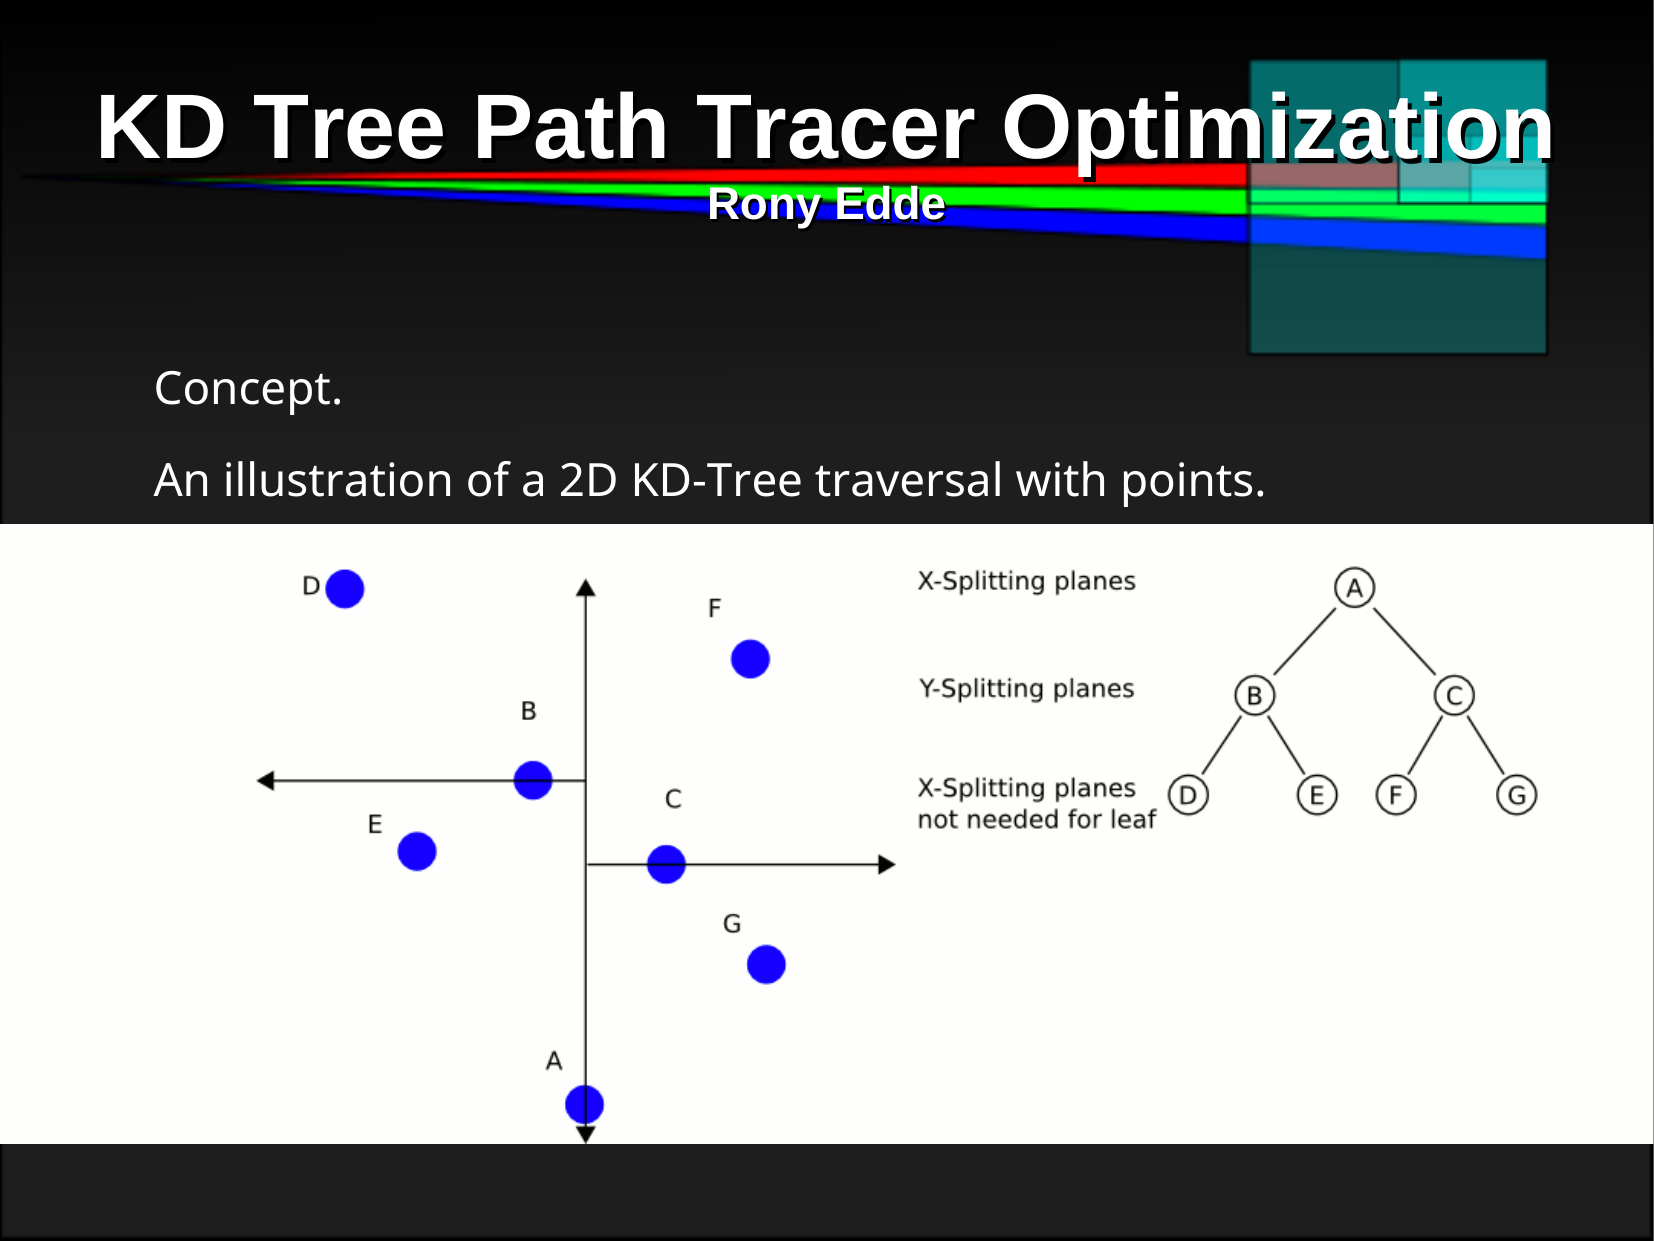

KD Tree Path Tracer Optimization
Rony Edde
# Concept.
An illustration of a 2D KD-Tree traversal with points.